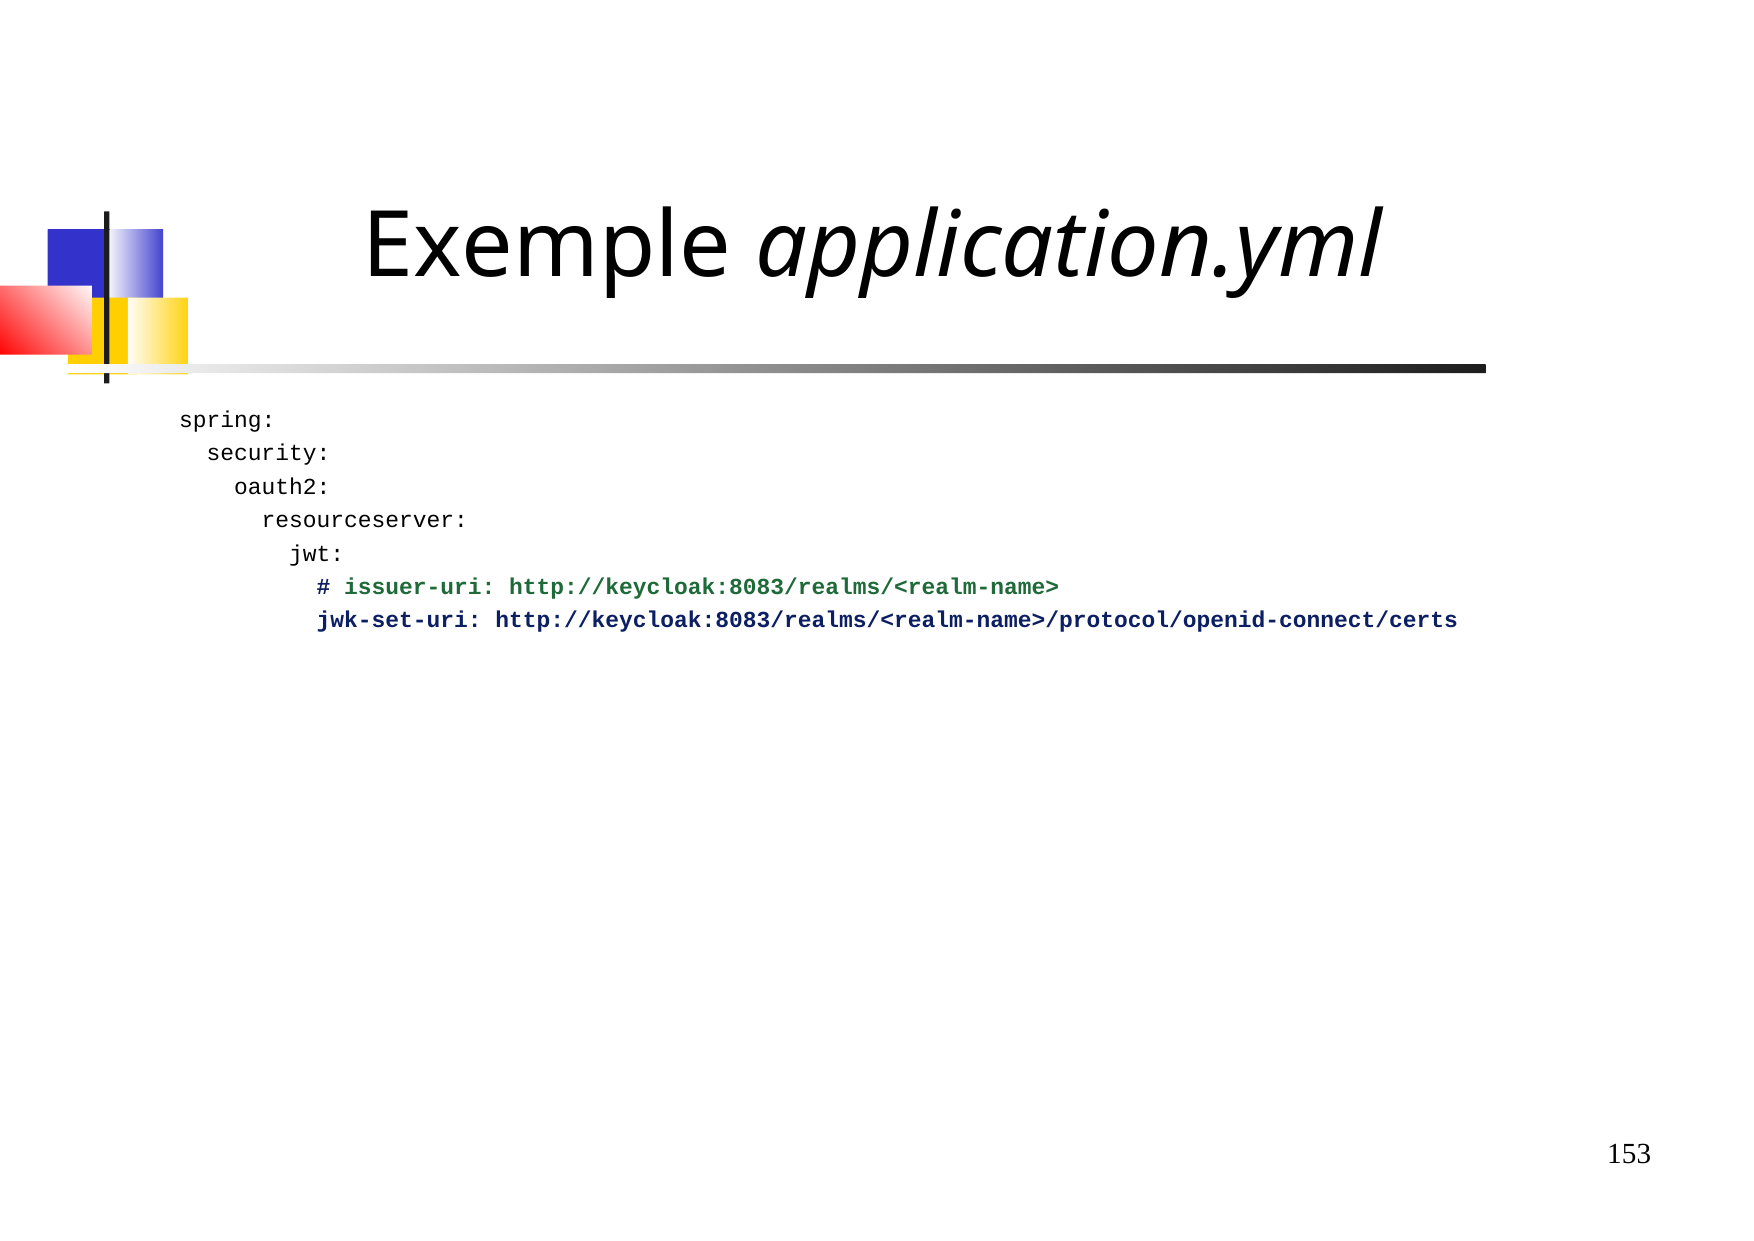

# Exemple application.yml
spring:
 security:
 oauth2:
 resourceserver:
 jwt:
 # issuer-uri: http://keycloak:8083/realms/<realm-name>
 jwk-set-uri: http://keycloak:8083/realms/<realm-name>/protocol/openid-connect/certs